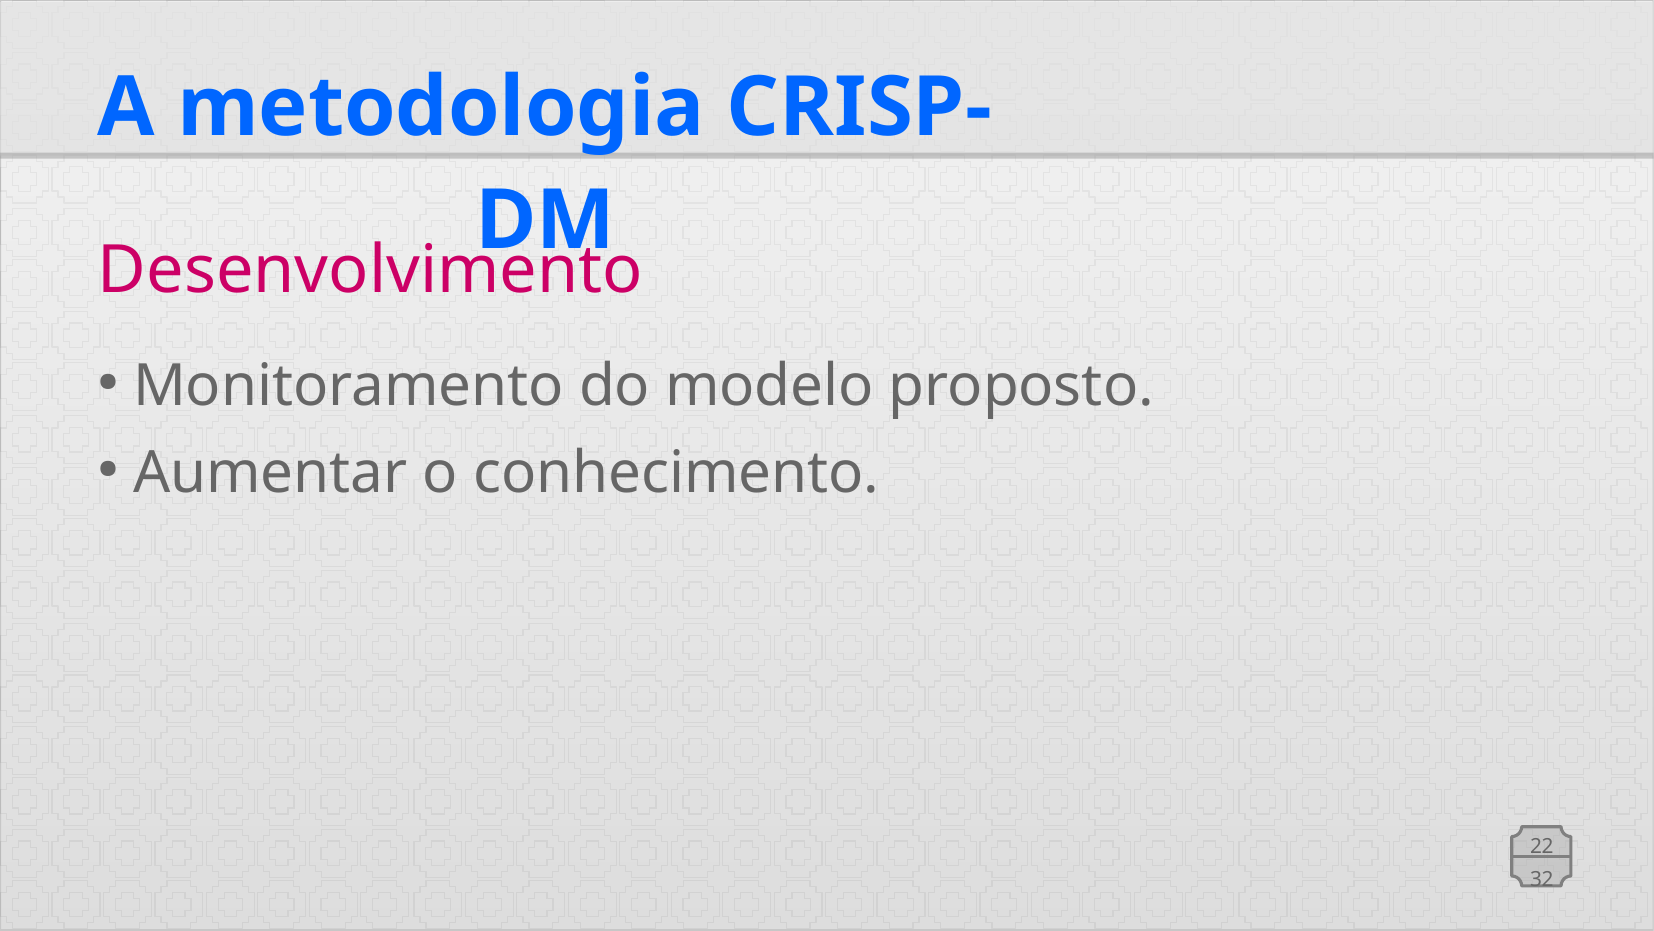

A metodologia CRISP-DM
Desenvolvimento
Monitoramento do modelo proposto.
Aumentar o conhecimento.